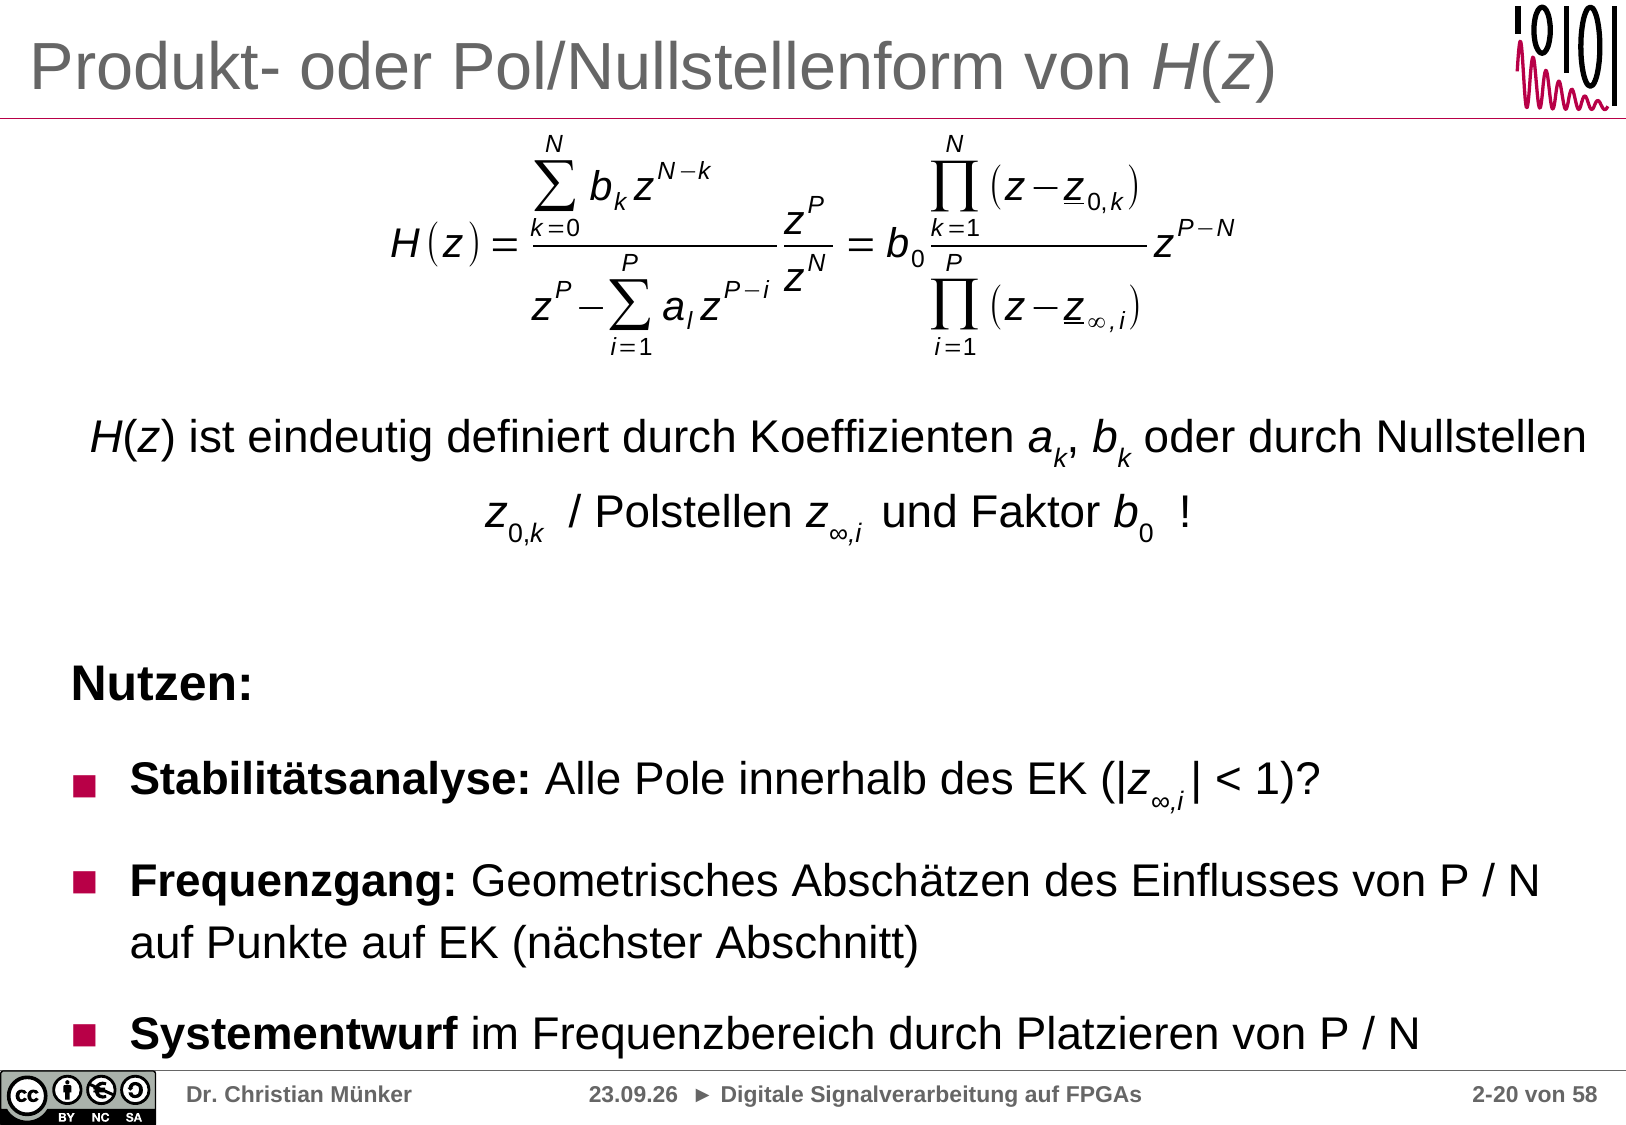

# Produkt- oder Pol/Nullstellenform von H(z)
H(z) ist eindeutig definiert durch Koeffizienten ak, bk oder durch Nullstellen z0,k / Polstellen z∞,i und Faktor b0 !
Nutzen:
Stabilitätsanalyse: Alle Pole innerhalb des EK (|z∞,i | < 1)?
Frequenzgang: Geometrisches Abschätzen des Einflusses von P / N auf Punkte auf EK (nächster Abschnitt)
Systementwurf im Frequenzbereich durch Platzieren von P / N